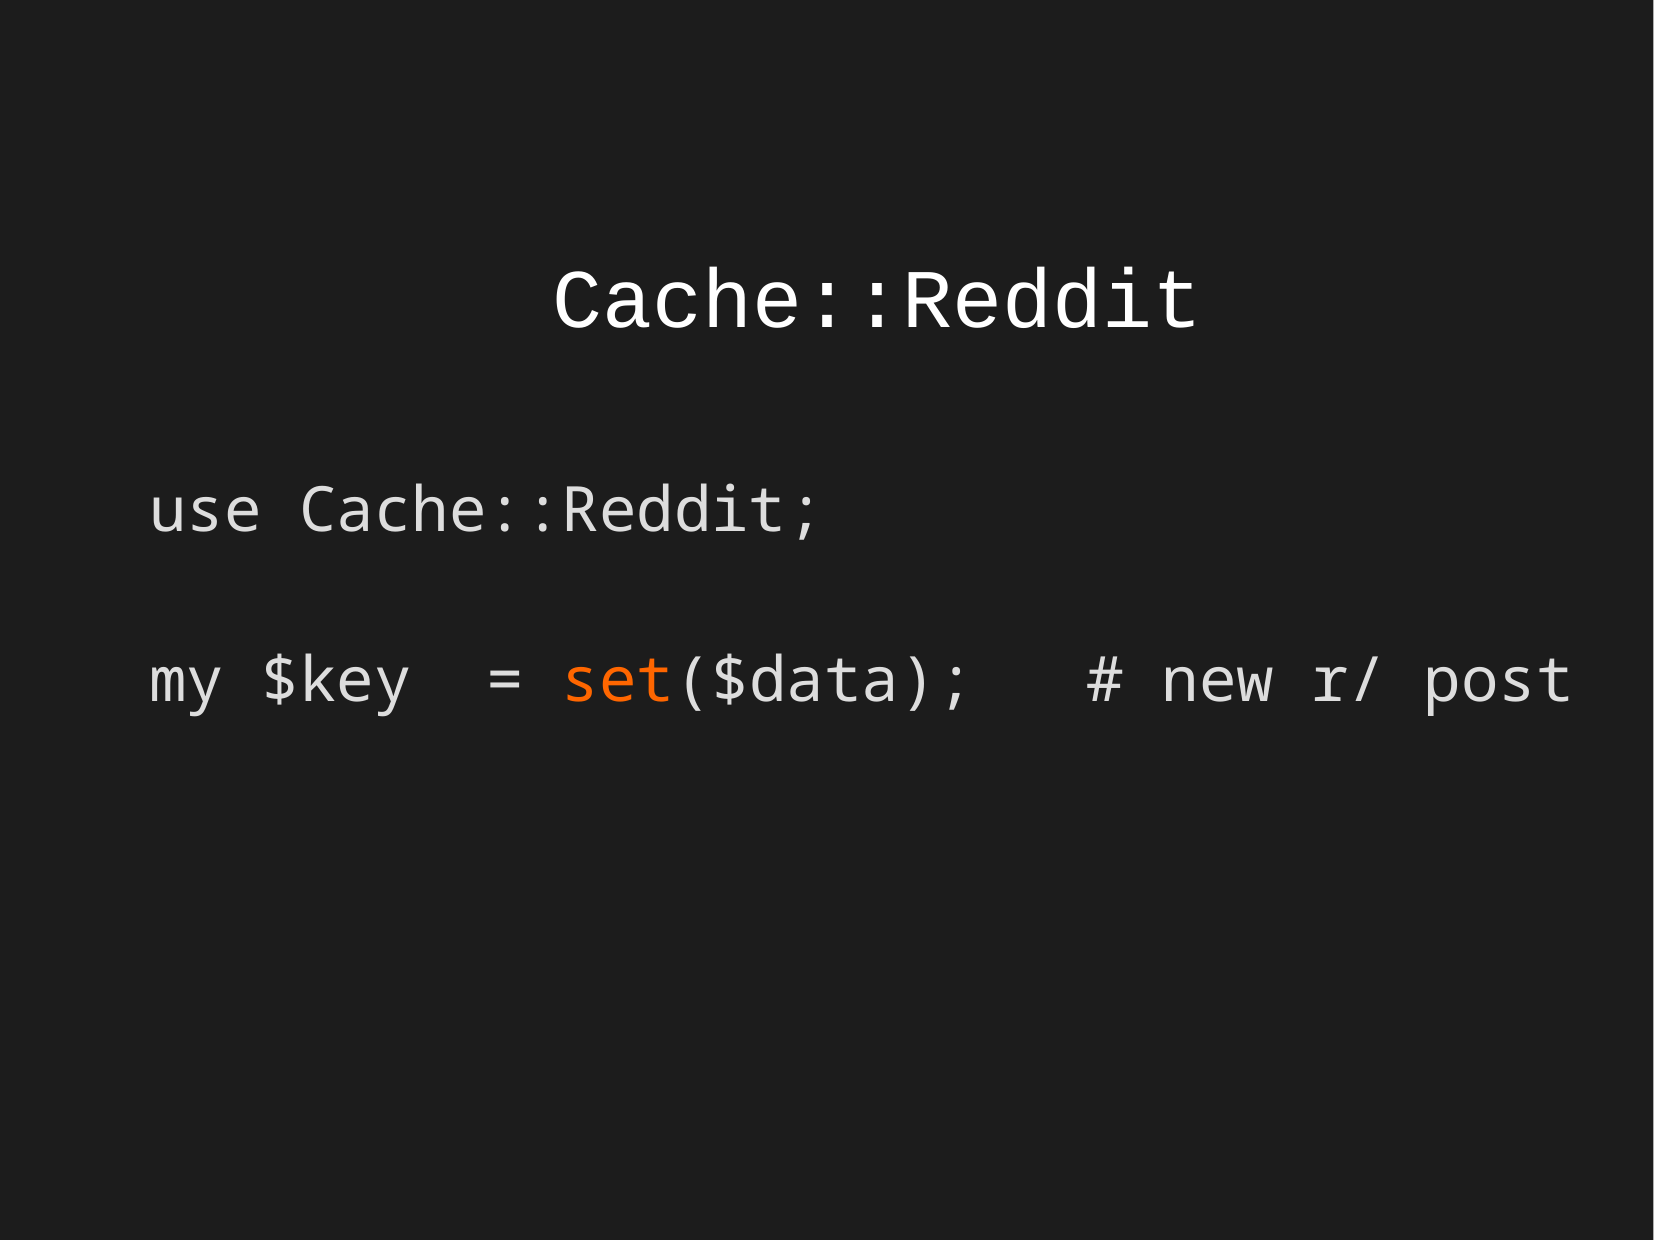

Cache::Reddit
use Cache::Reddit;
my $key = set($data); # new r/ post